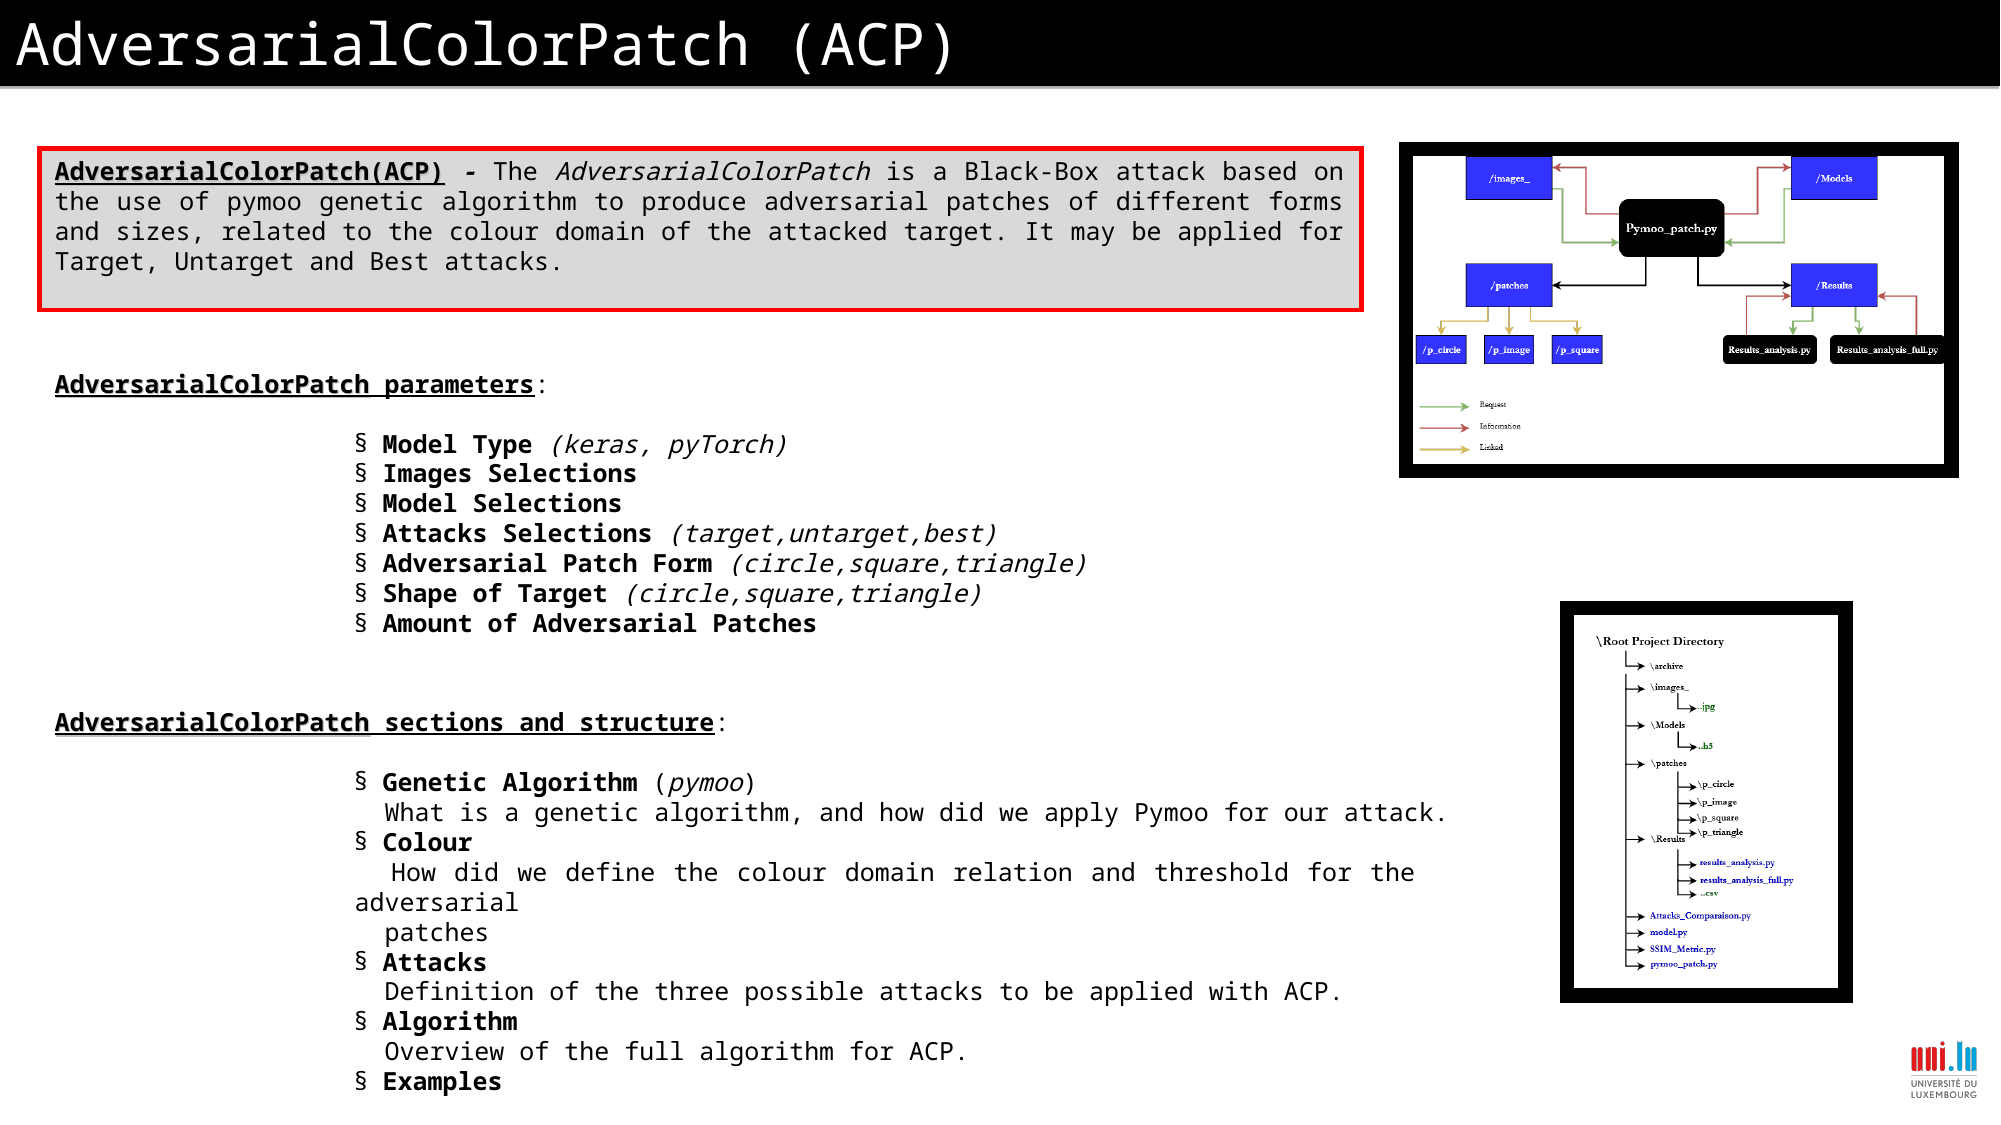

AdversarialColorPatch (ACP)
AdversarialColorPatch(ACP) - The AdversarialColorPatch is a Black-Box attack based on the use of pymoo genetic algorithm to produce adversarial patches of different forms and sizes, related to the colour domain of the attacked target. It may be applied for Target, Untarget and Best attacks.
AdversarialColorPatch parameters:
Model Type (keras, pyTorch)
Images Selections
Model Selections
Attacks Selections (target,untarget,best)
Adversarial Patch Form (circle,square,triangle)
Shape of Target (circle,square,triangle)
Amount of Adversarial Patches
AdversarialColorPatch sections and structure:
Genetic Algorithm (pymoo)
 What is a genetic algorithm, and how did we apply Pymoo for our attack.
Colour
 How did we define the colour domain relation and threshold for the 	adversarial
 patches
Attacks
 Definition of the three possible attacks to be applied with ACP.
Algorithm
 Overview of the full algorithm for ACP.
Examples